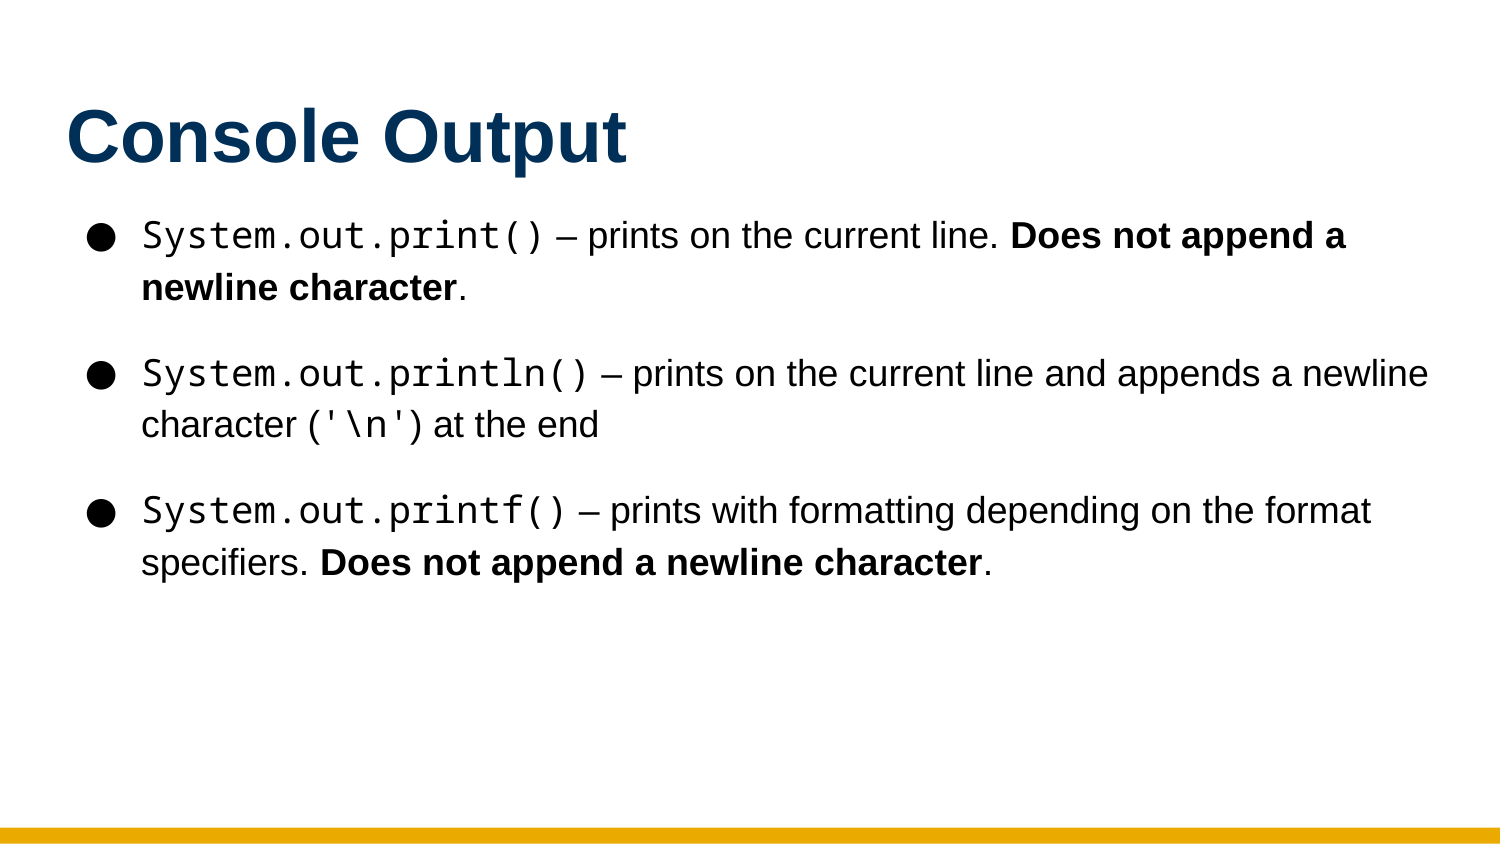

Console Output
# System.out.print() – prints on the current line. Does not append a newline character.
System.out.println() – prints on the current line and appends a newline character ('\n') at the end
System.out.printf() – prints with formatting depending on the format specifiers. Does not append a newline character.